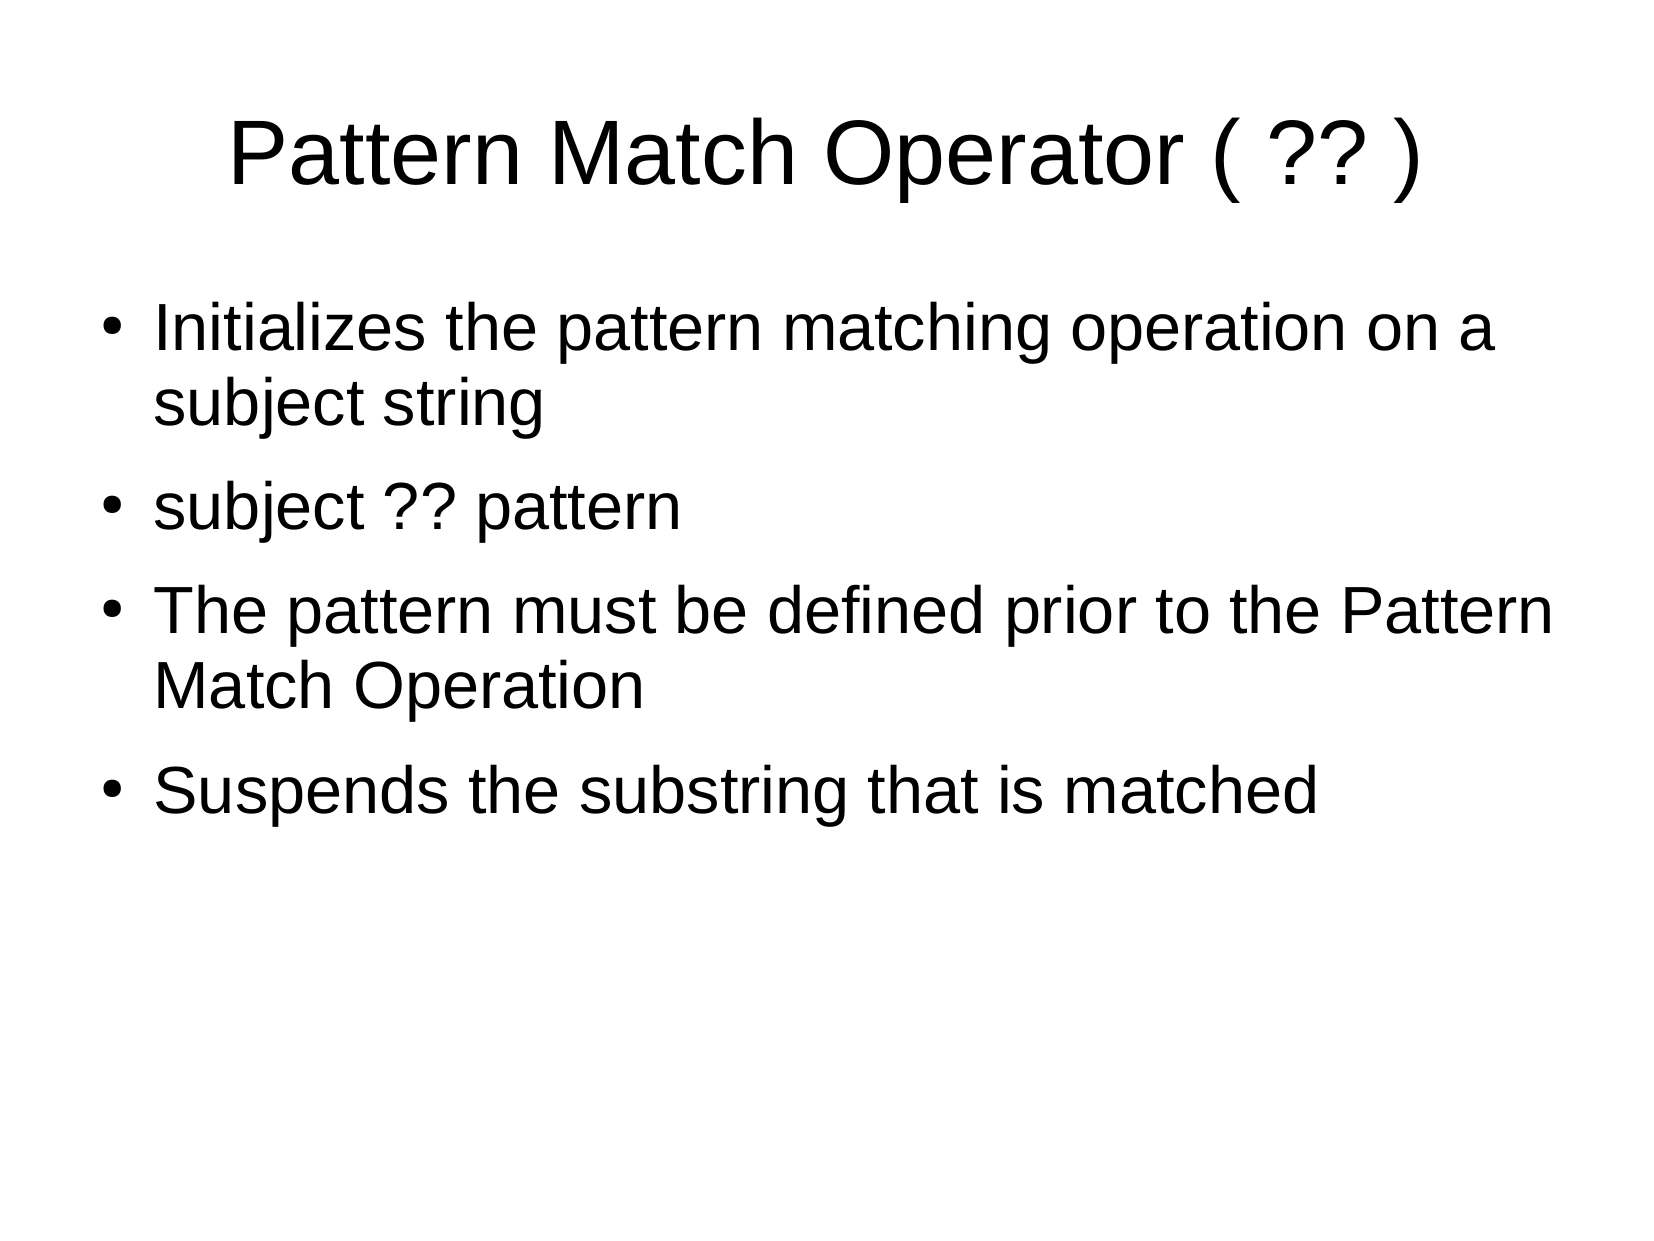

# Pattern Match Operator ( ?? )
Initializes the pattern matching operation on a subject string
subject ?? pattern
The pattern must be defined prior to the Pattern Match Operation
Suspends the substring that is matched